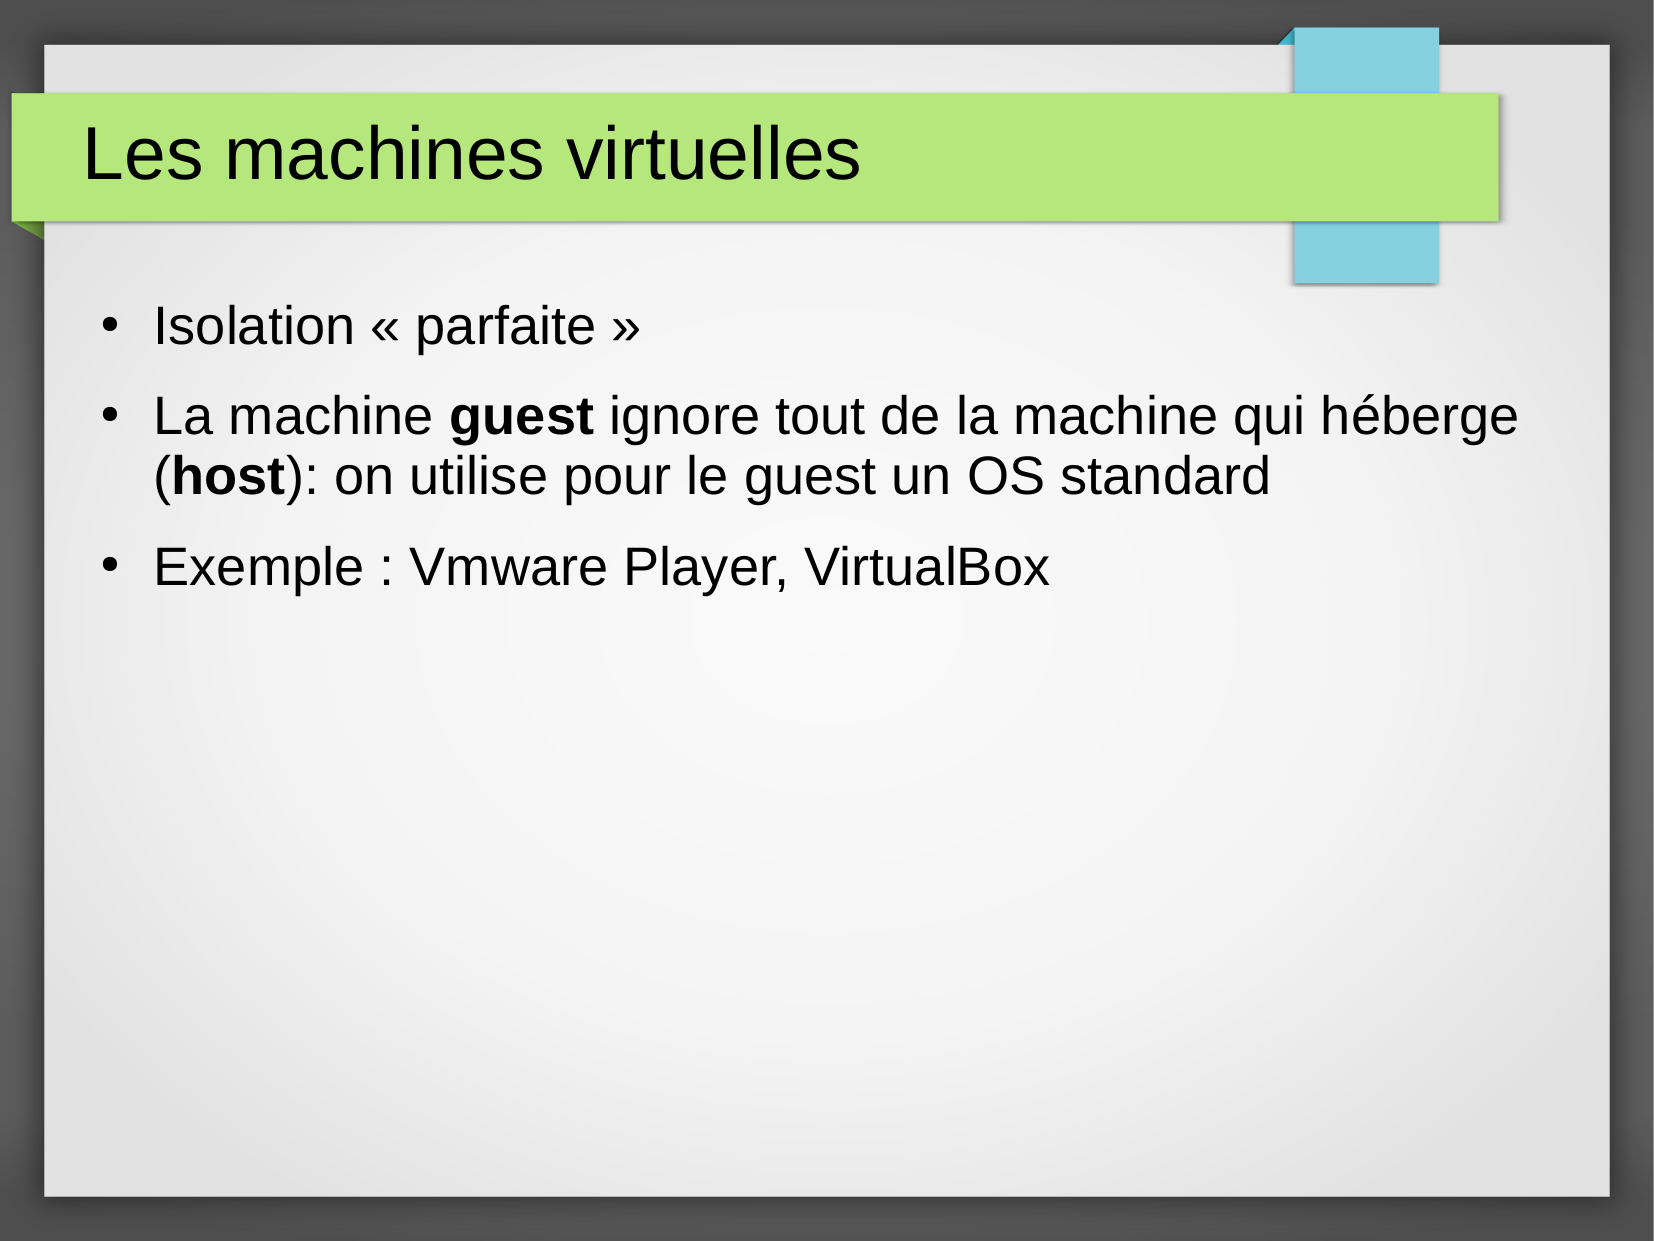

# Les machines virtuelles
Isolation « parfaite »
La machine guest ignore tout de la machine qui héberge (host): on utilise pour le guest un OS standard
Exemple : Vmware Player, VirtualBox